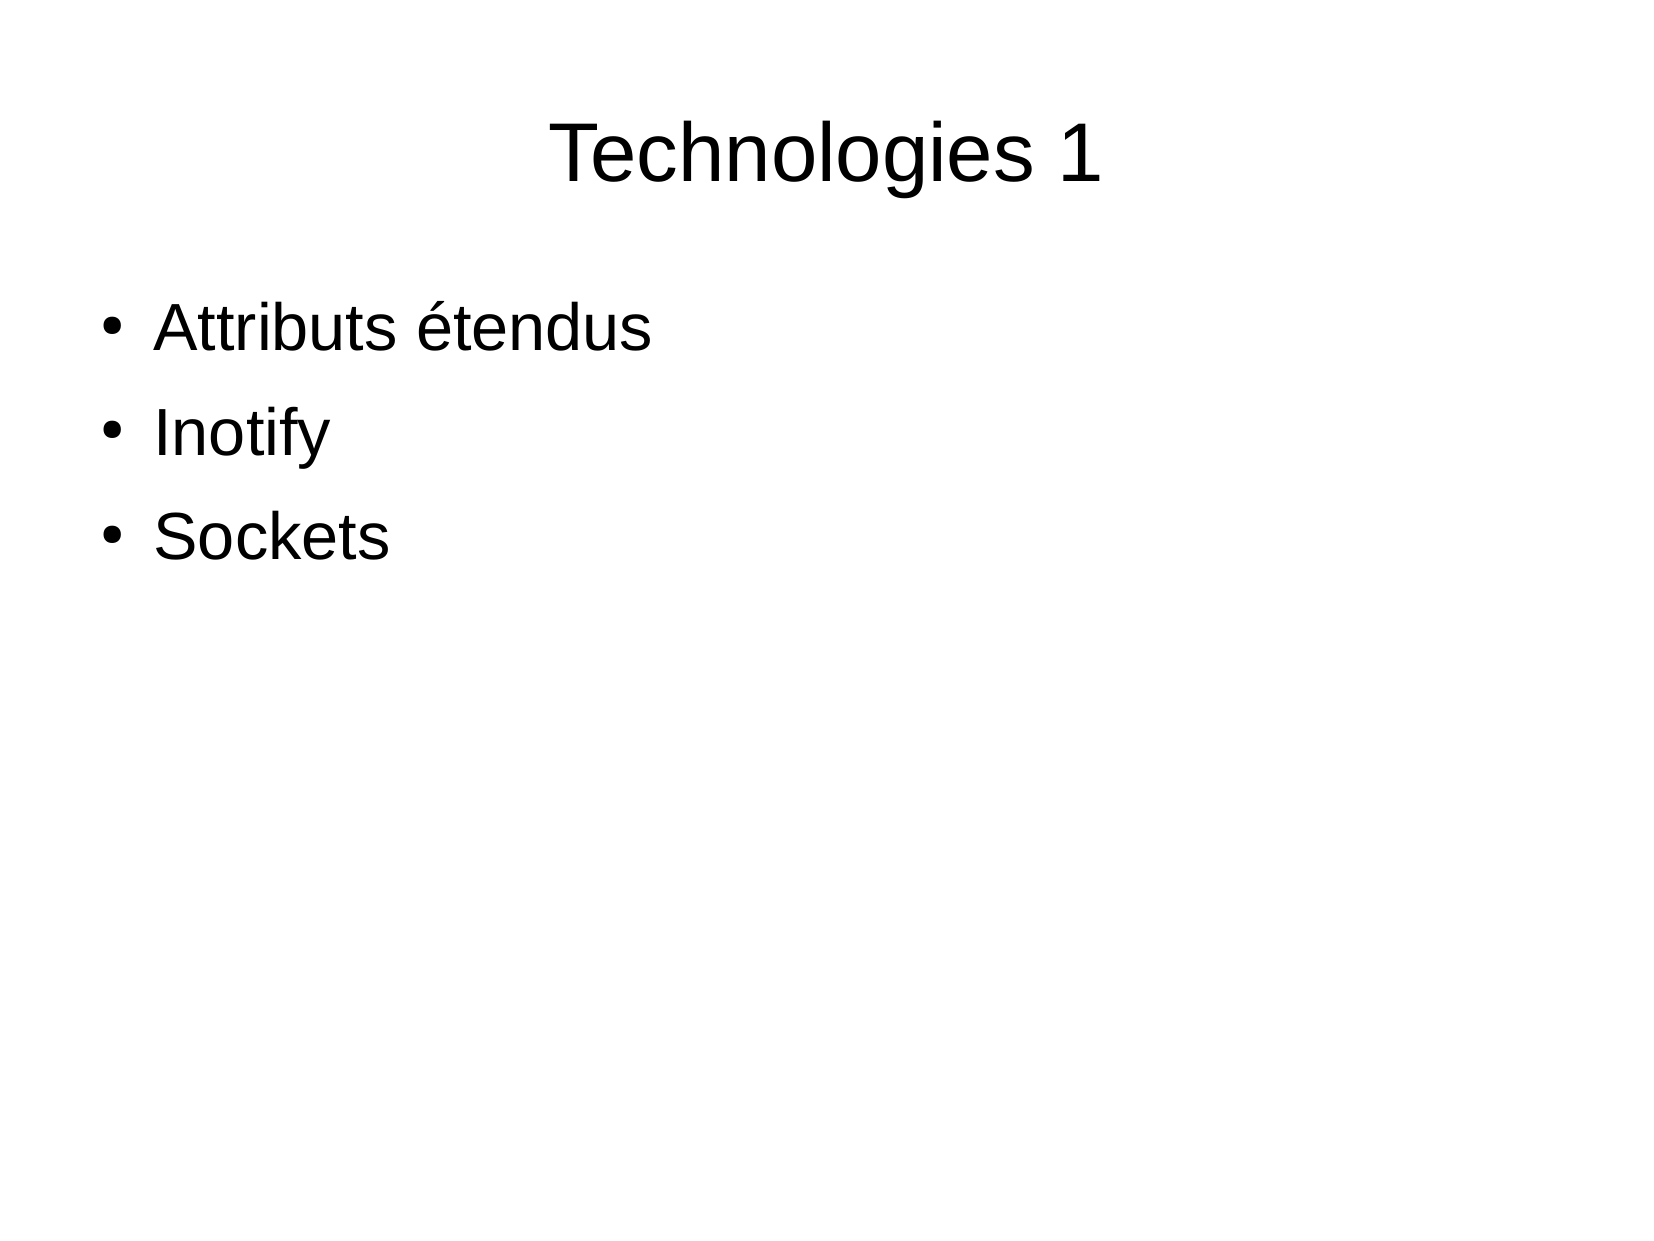

# Technologies 1
Attributs étendus
Inotify
Sockets